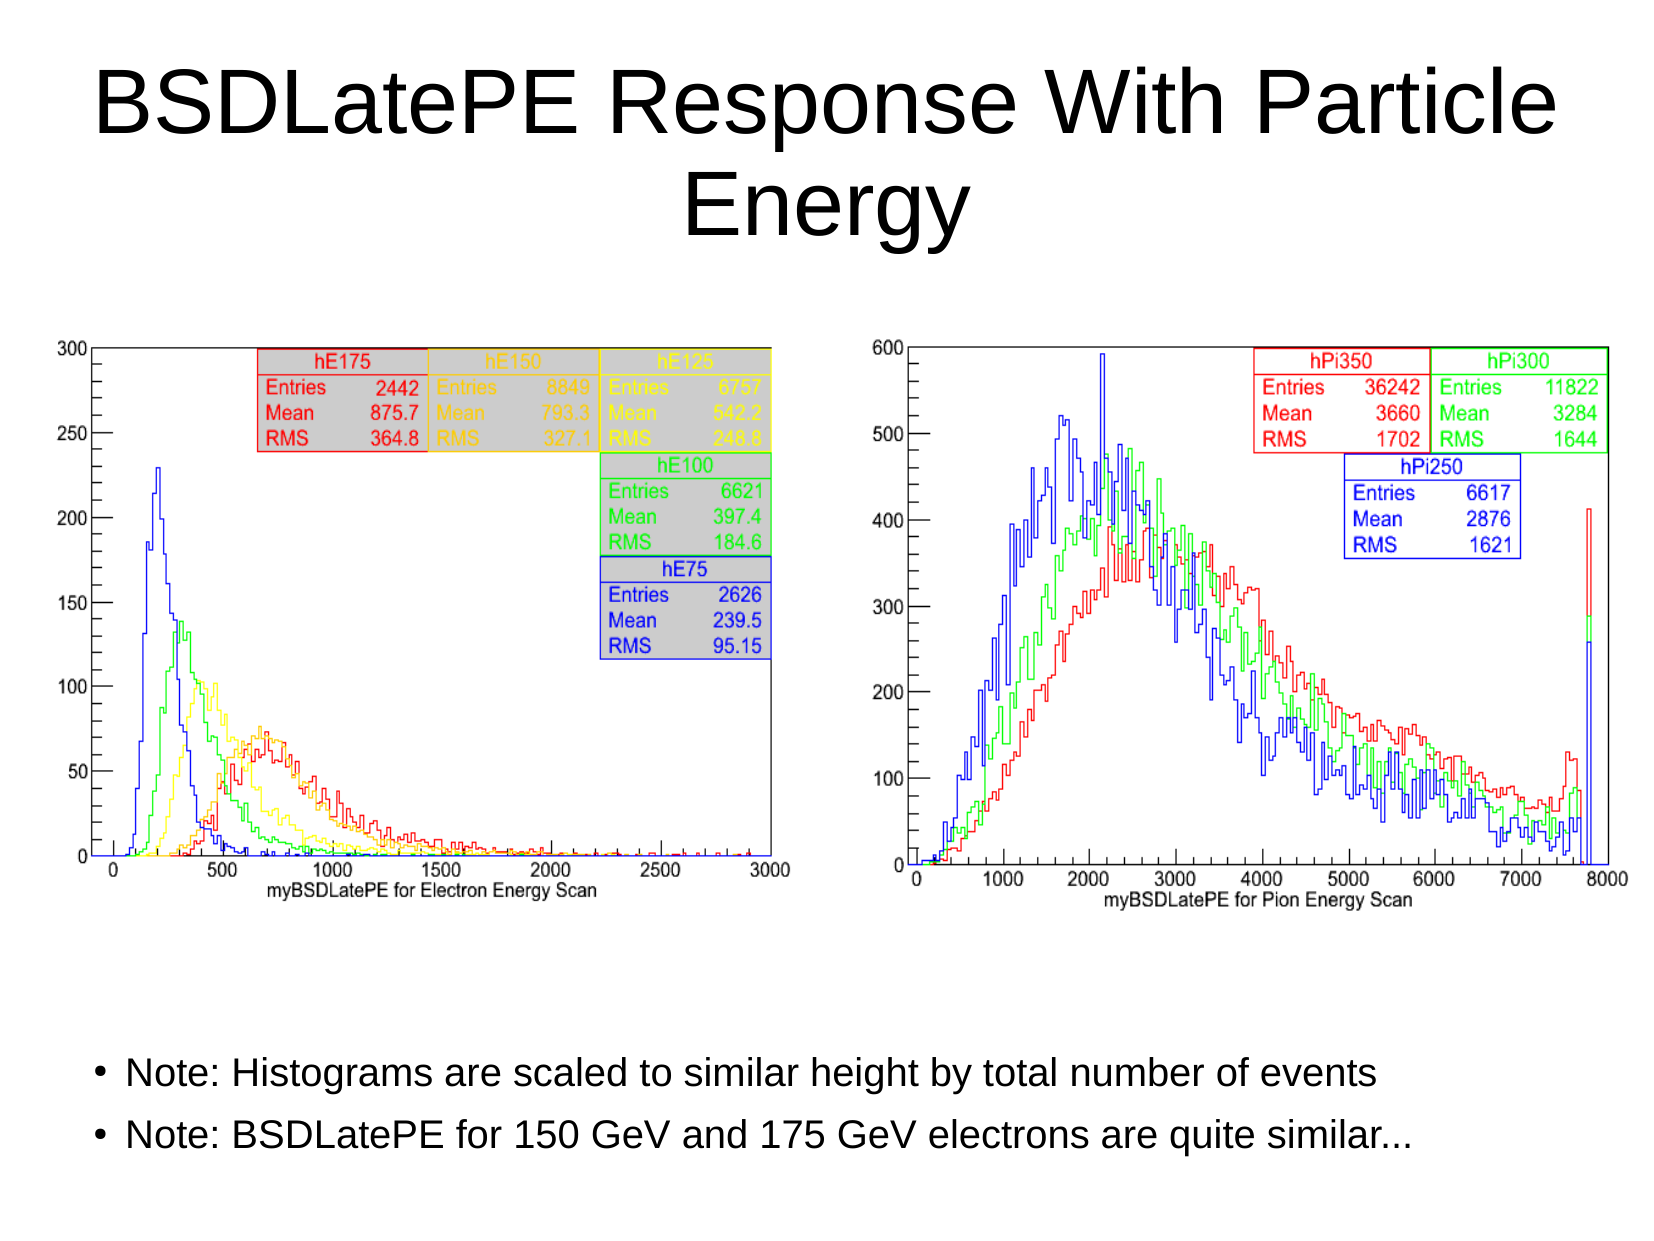

# BSDLatePE Response With Particle Energy
Note: Histograms are scaled to similar height by total number of events
Note: BSDLatePE for 150 GeV and 175 GeV electrons are quite similar...